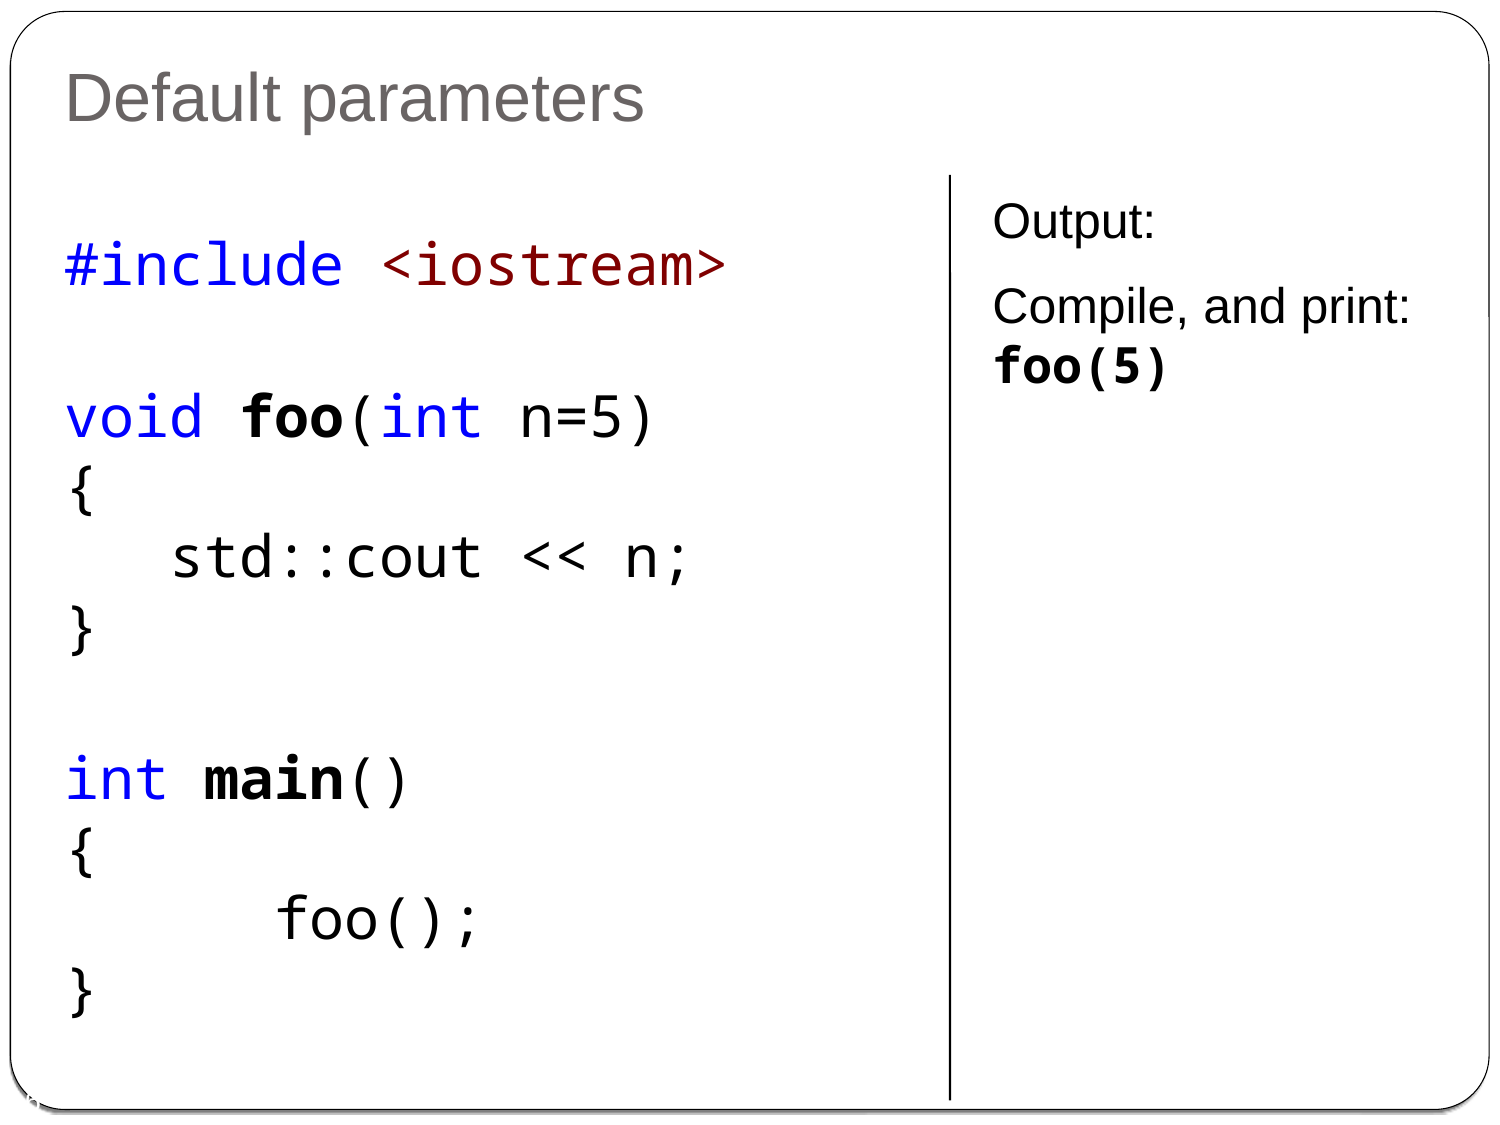

# Default parameters
#include <iostream>
void foo(int n=5)
{
   std::cout << n;
}
int main()
{
      foo();
}
Output:
Compile, and print:
foo(5)